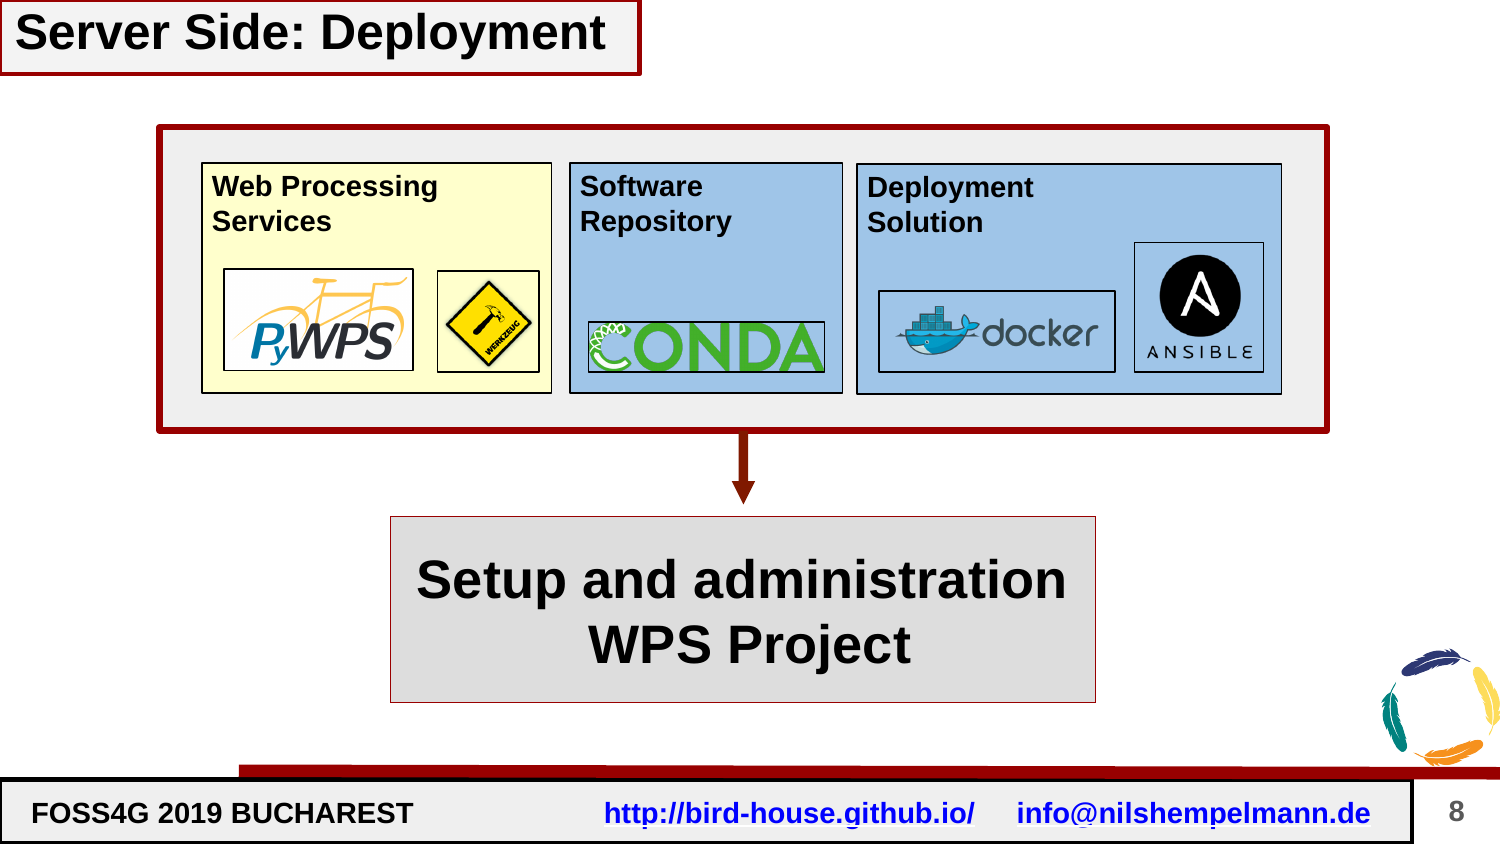

Server Side: Deployment
Web Processing Services
Software
Repository
Deployment
Solution
Setup and administration
 WPS Project